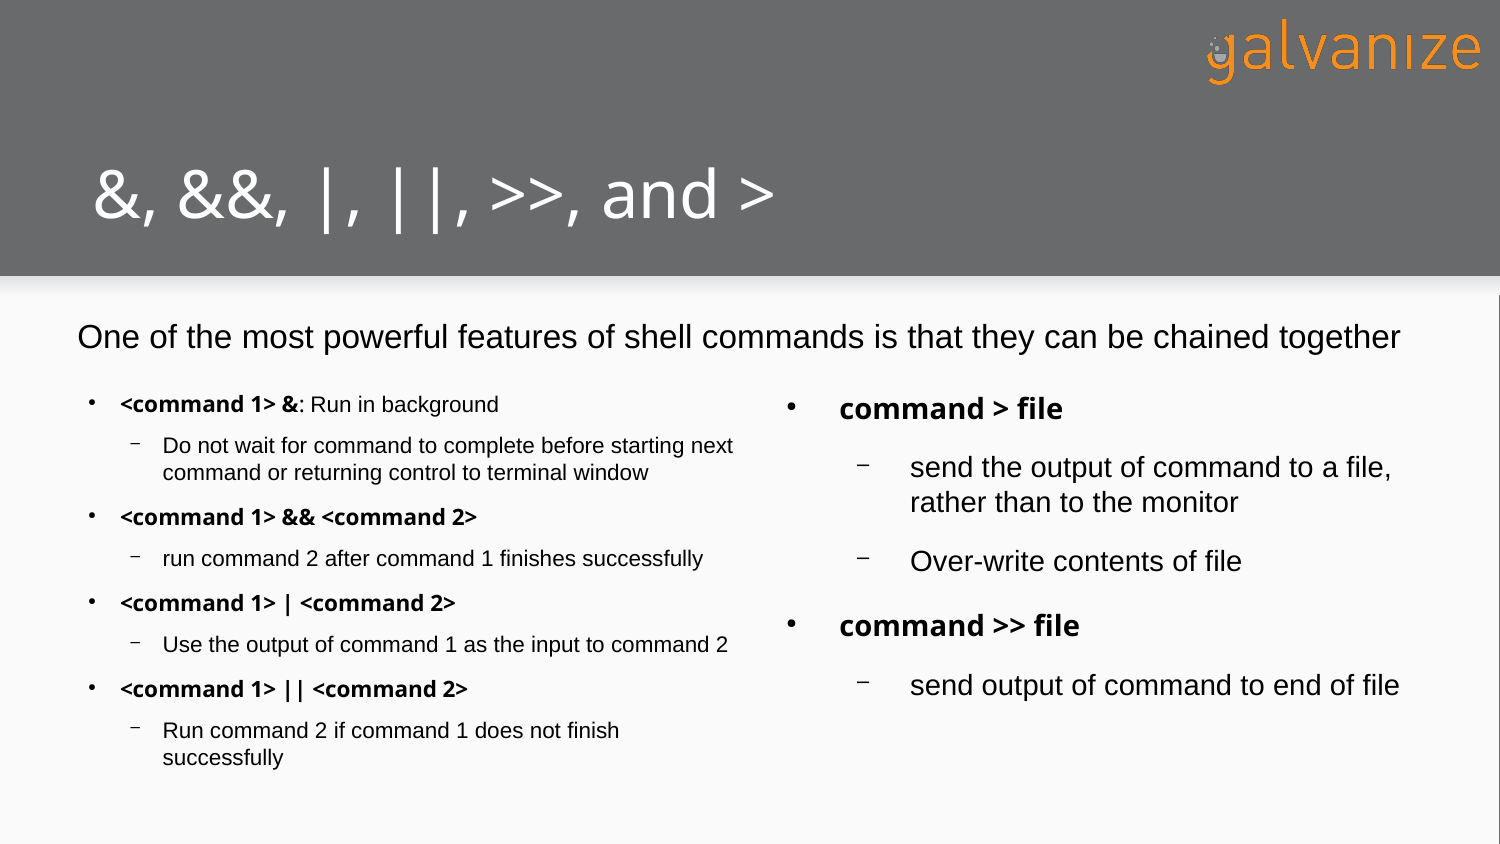

# &, &&, |, ||, >>, and >
One of the most powerful features of shell commands is that they can be chained together
<command 1> &: Run in background
Do not wait for command to complete before starting next command or returning control to terminal window
<command 1> && <command 2>
run command 2 after command 1 finishes successfully
<command 1> | <command 2>
Use the output of command 1 as the input to command 2
<command 1> || <command 2>
Run command 2 if command 1 does not finish successfully
command > file
send the output of command to a file, rather than to the monitor
Over-write contents of file
command >> file
send output of command to end of file